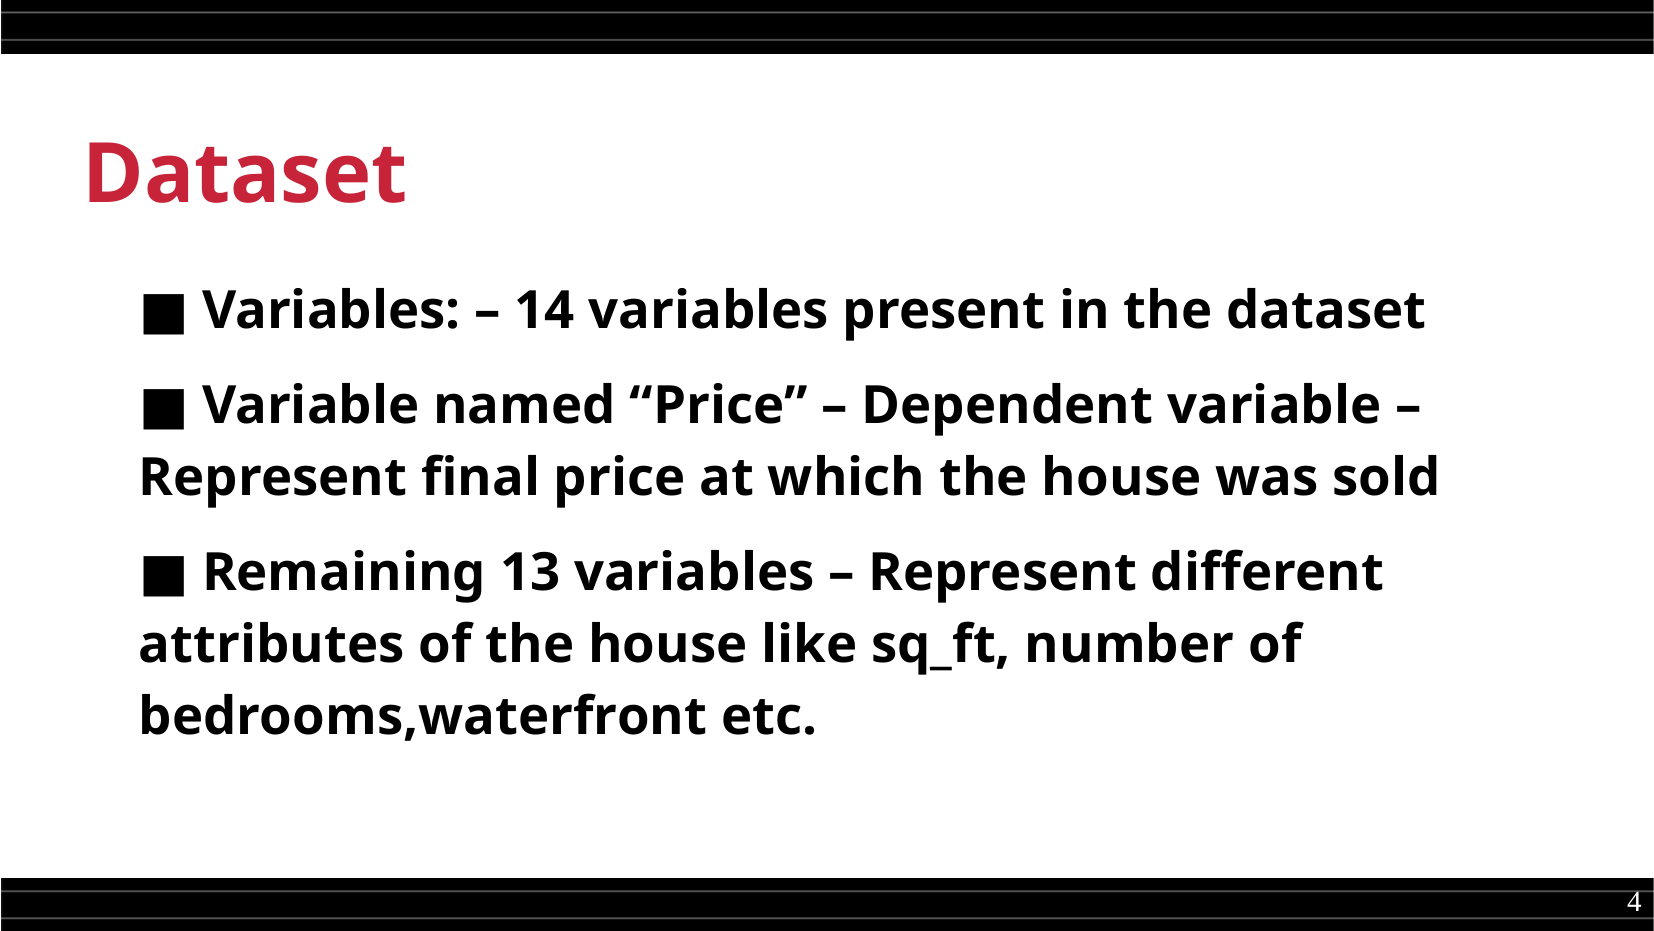

# Dataset
■ Variables: – 14 variables present in the dataset
■ Variable named “Price” – Dependent variable – Represent final price at which the house was sold
■ Remaining 13 variables – Represent different attributes of the house like sq_ft, number of bedrooms,waterfront etc.